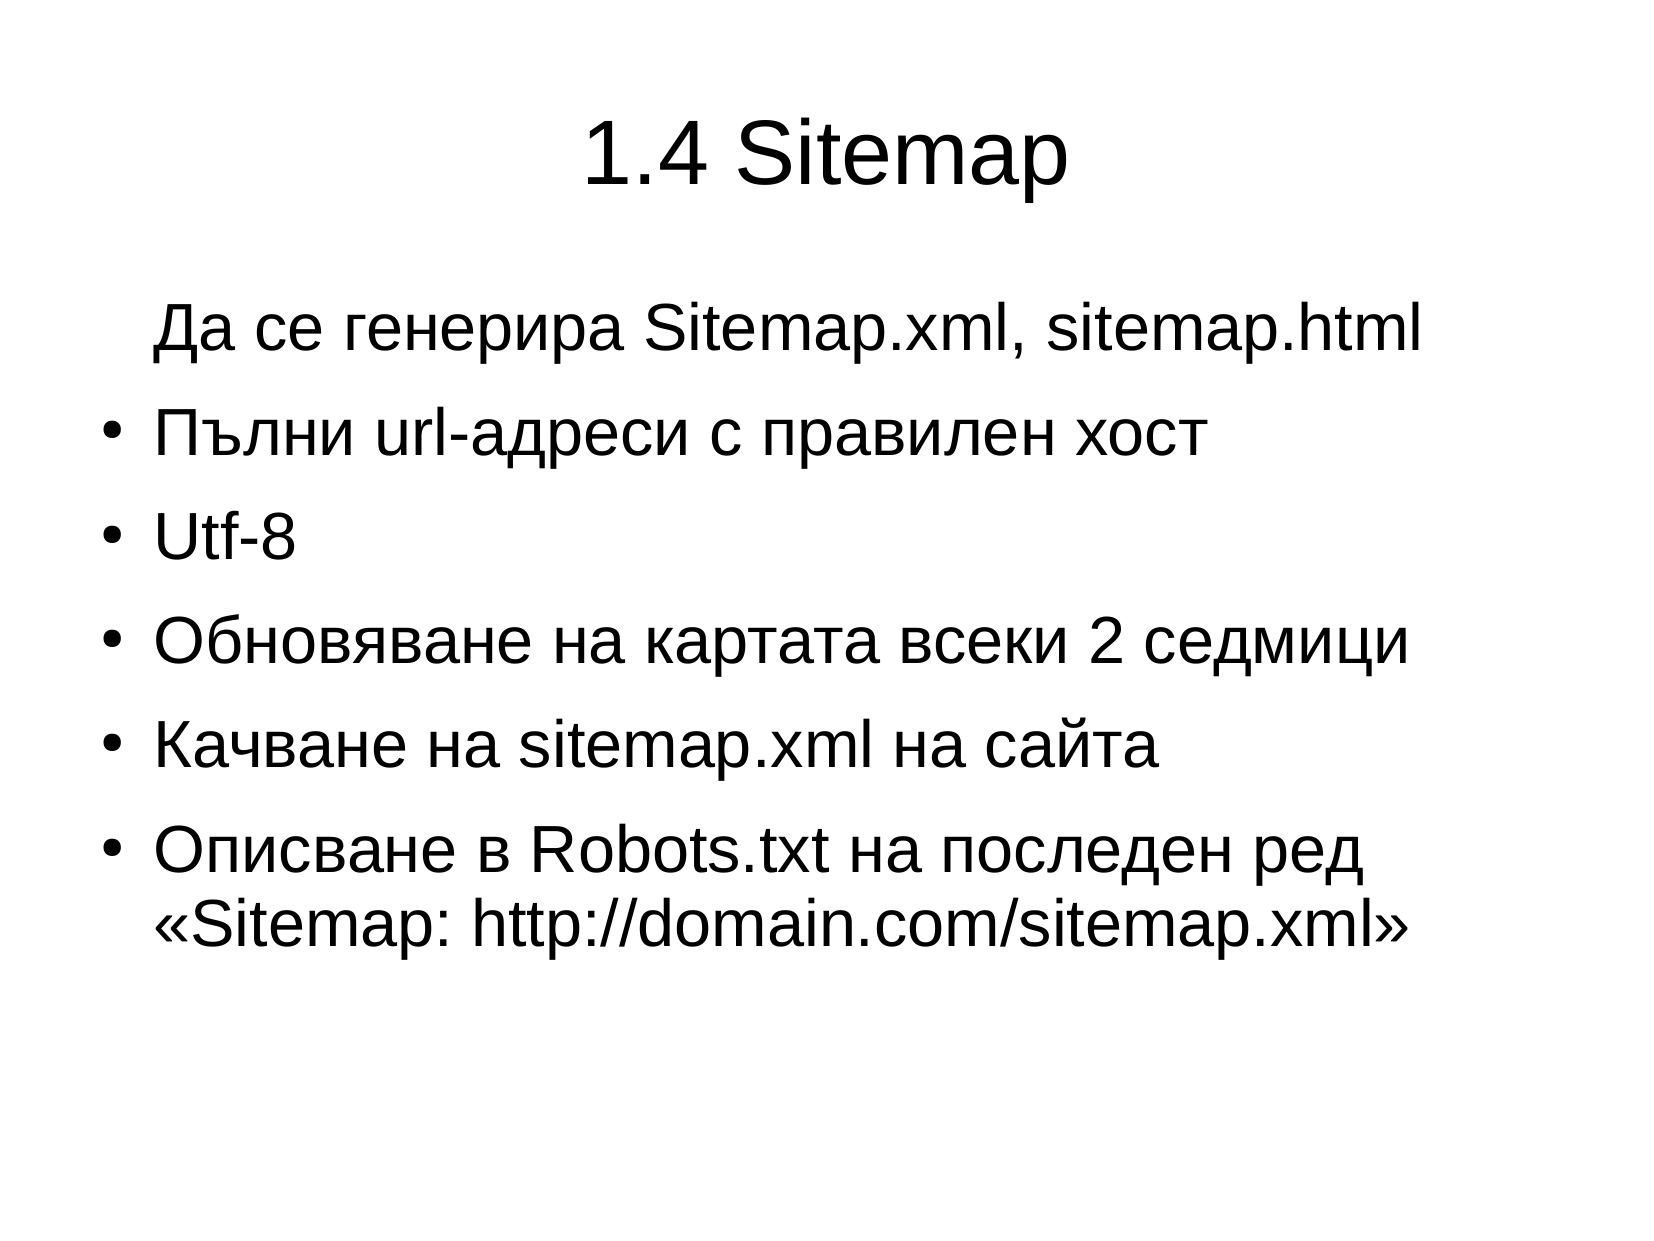

# 1.4 Sitemap
Да се генерира Sitemap.xml, sitemap.html
Пълни url-адреси с правилен хост
Utf-8
Обновяване на картата всеки 2 седмици
Качване на sitemap.xml на сайта
Описване в Robots.txt на последен ред «Sitemap: http://domain.com/sitemap.xml»